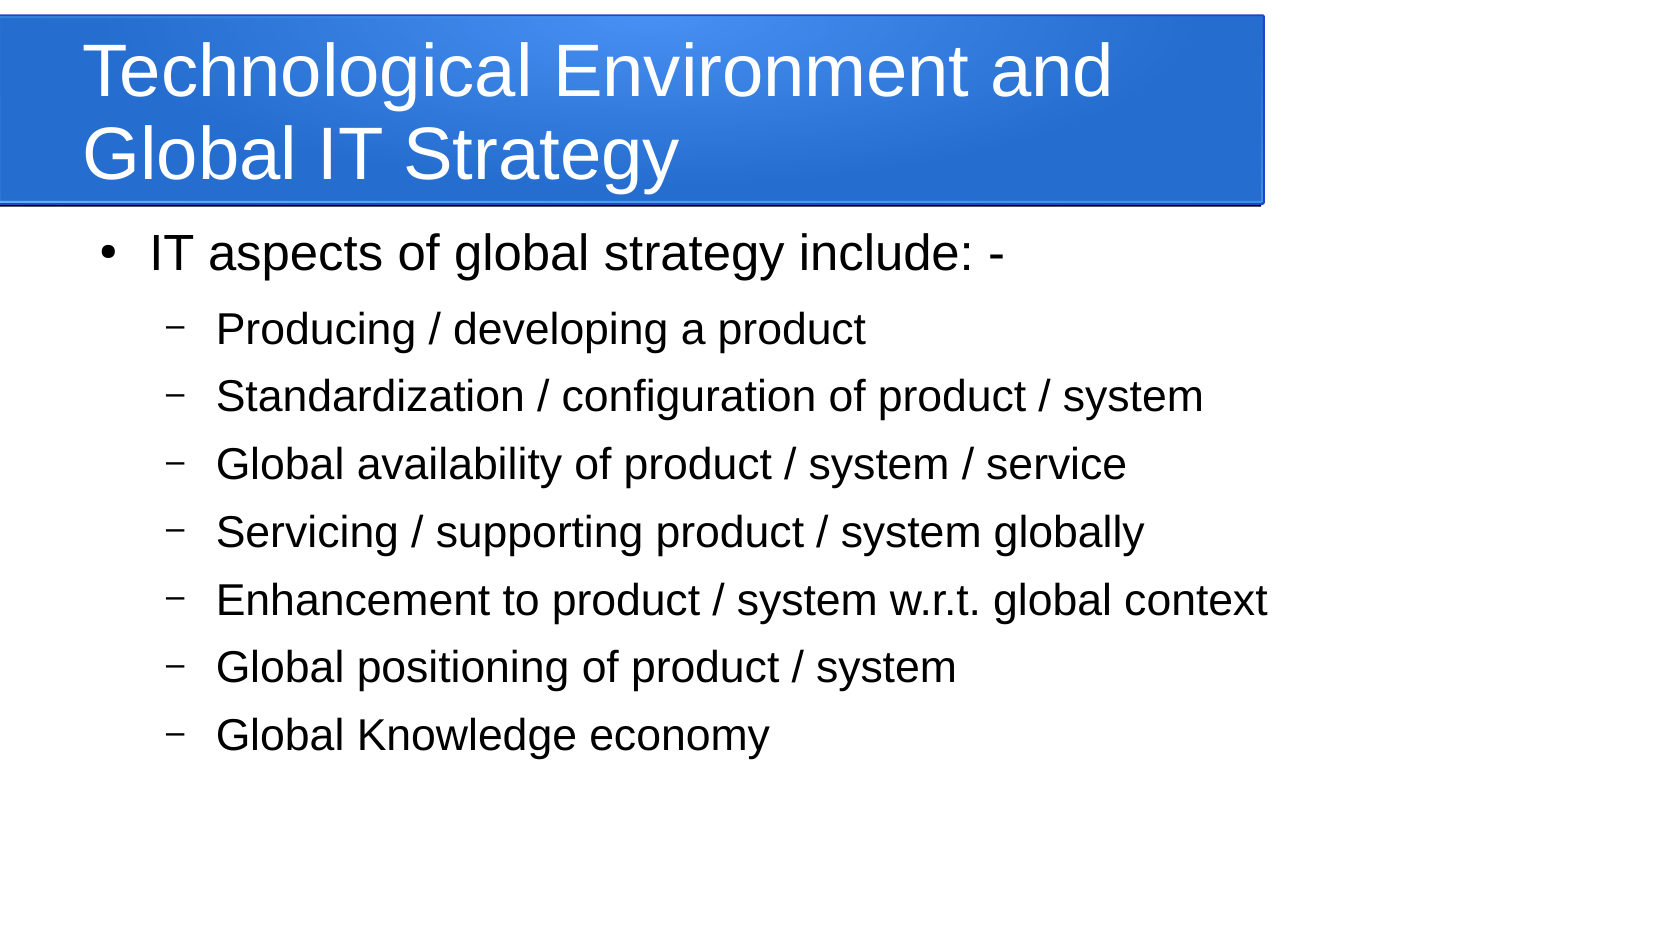

# Technological Environment and Global IT Strategy
IT aspects of global strategy include: -
Producing / developing a product
Standardization / configuration of product / system
Global availability of product / system / service
Servicing / supporting product / system globally
Enhancement to product / system w.r.t. global context
Global positioning of product / system
Global Knowledge economy